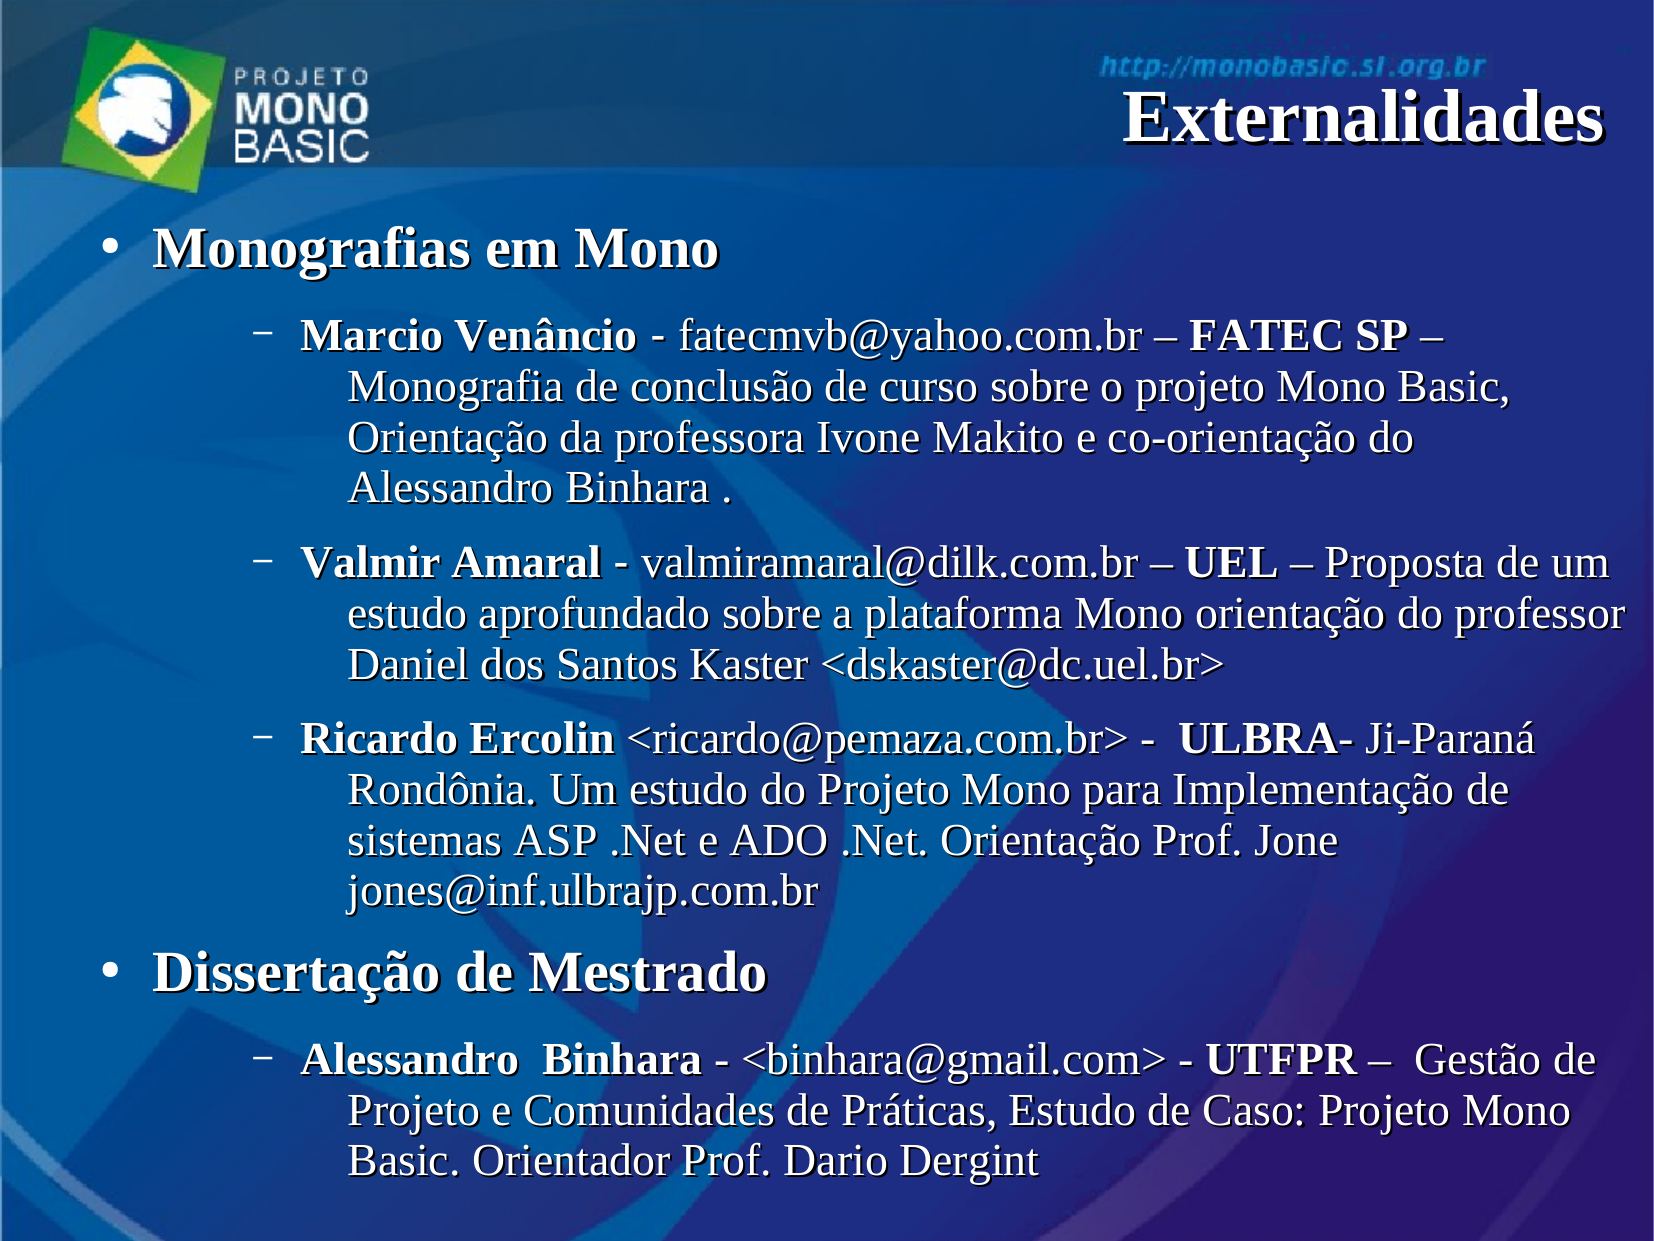

Externalidades
# Monografias em Mono
Marcio Venâncio - fatecmvb@yahoo.com.br – FATEC SP – Monografia de conclusão de curso sobre o projeto Mono Basic, Orientação da professora Ivone Makito e co-orientação do Alessandro Binhara .
Valmir Amaral - valmiramaral@dilk.com.br – UEL – Proposta de um estudo aprofundado sobre a plataforma Mono orientação do professor Daniel dos Santos Kaster <dskaster@dc.uel.br>
Ricardo Ercolin <ricardo@pemaza.com.br> - ULBRA- Ji-Paraná Rondônia. Um estudo do Projeto Mono para Implementação de sistemas ASP .Net e ADO .Net. Orientação Prof. Jone jones@inf.ulbrajp.com.br
Dissertação de Mestrado
Alessandro Binhara - <binhara@gmail.com> - UTFPR – Gestão de Projeto e Comunidades de Práticas, Estudo de Caso: Projeto Mono Basic. Orientador Prof. Dario Dergint